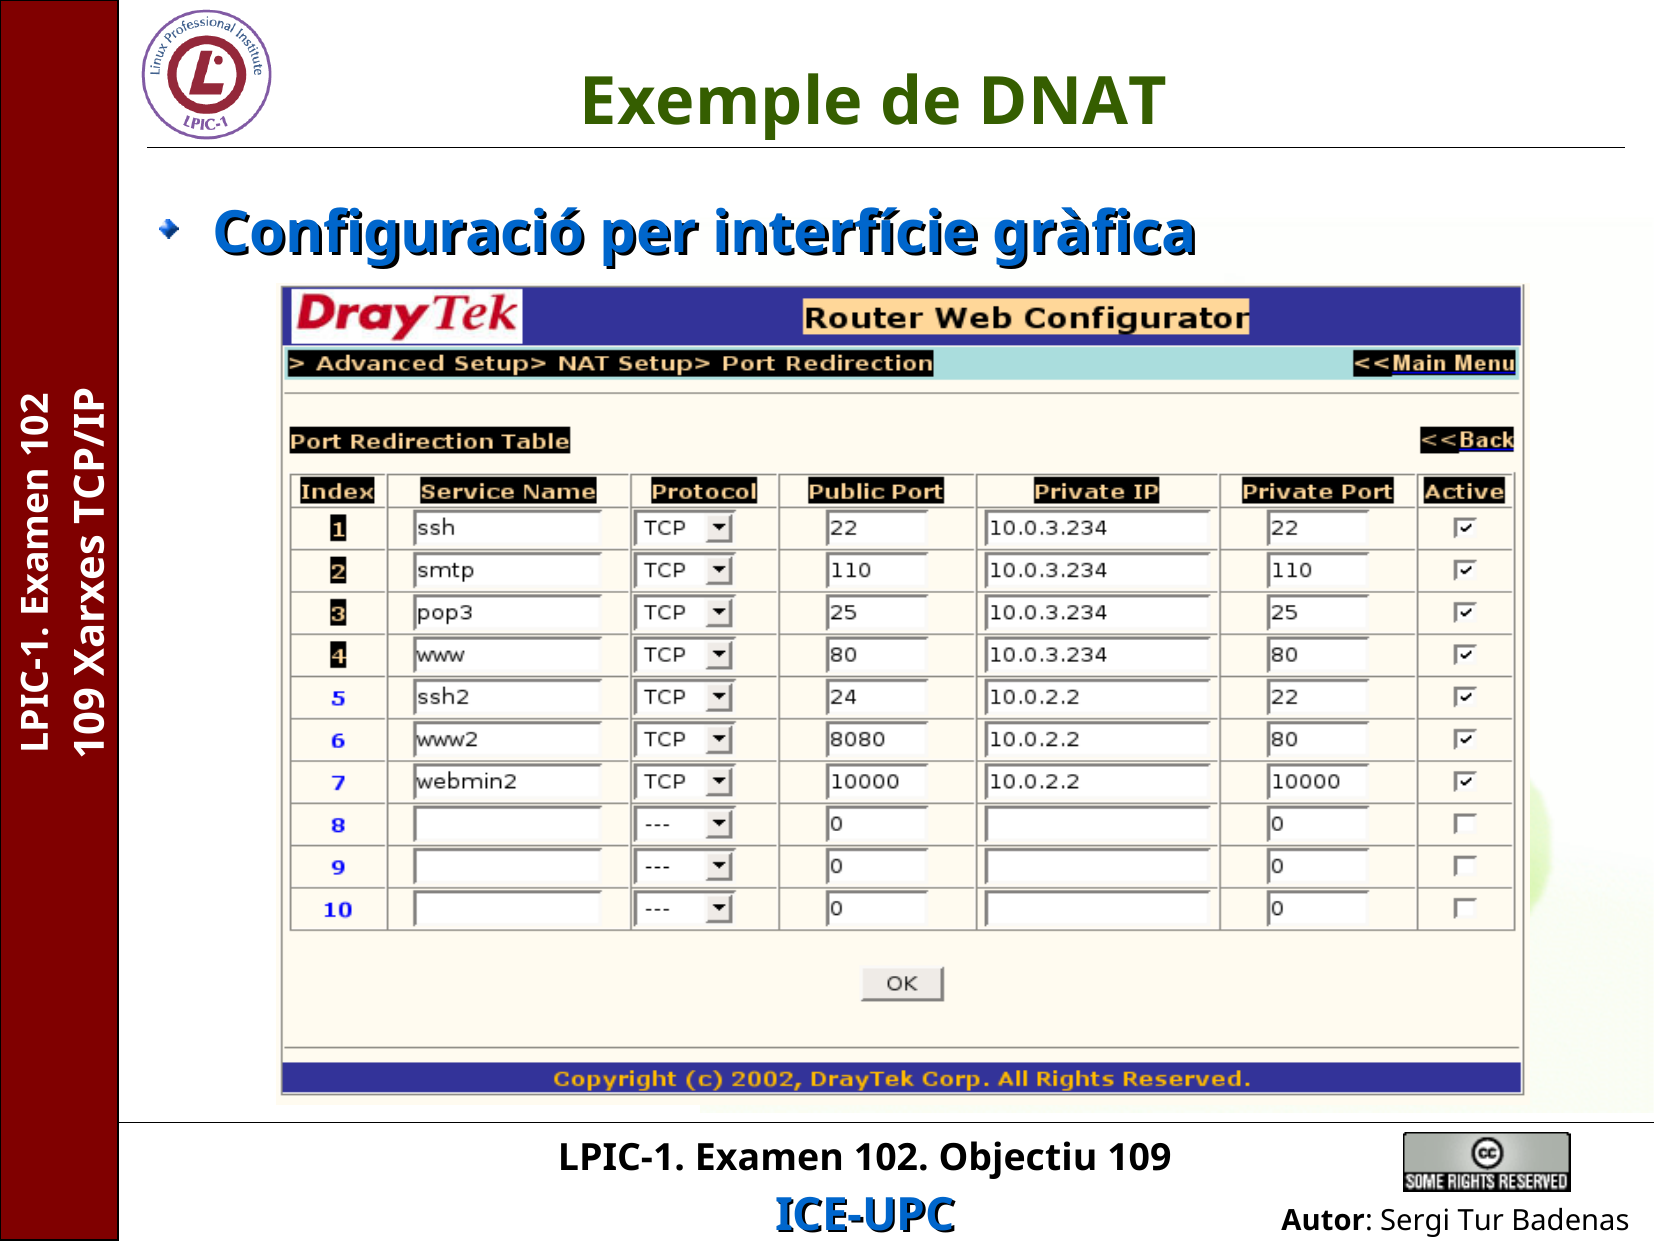

# Exemple de DNAT
Configuració per interfície gràfica